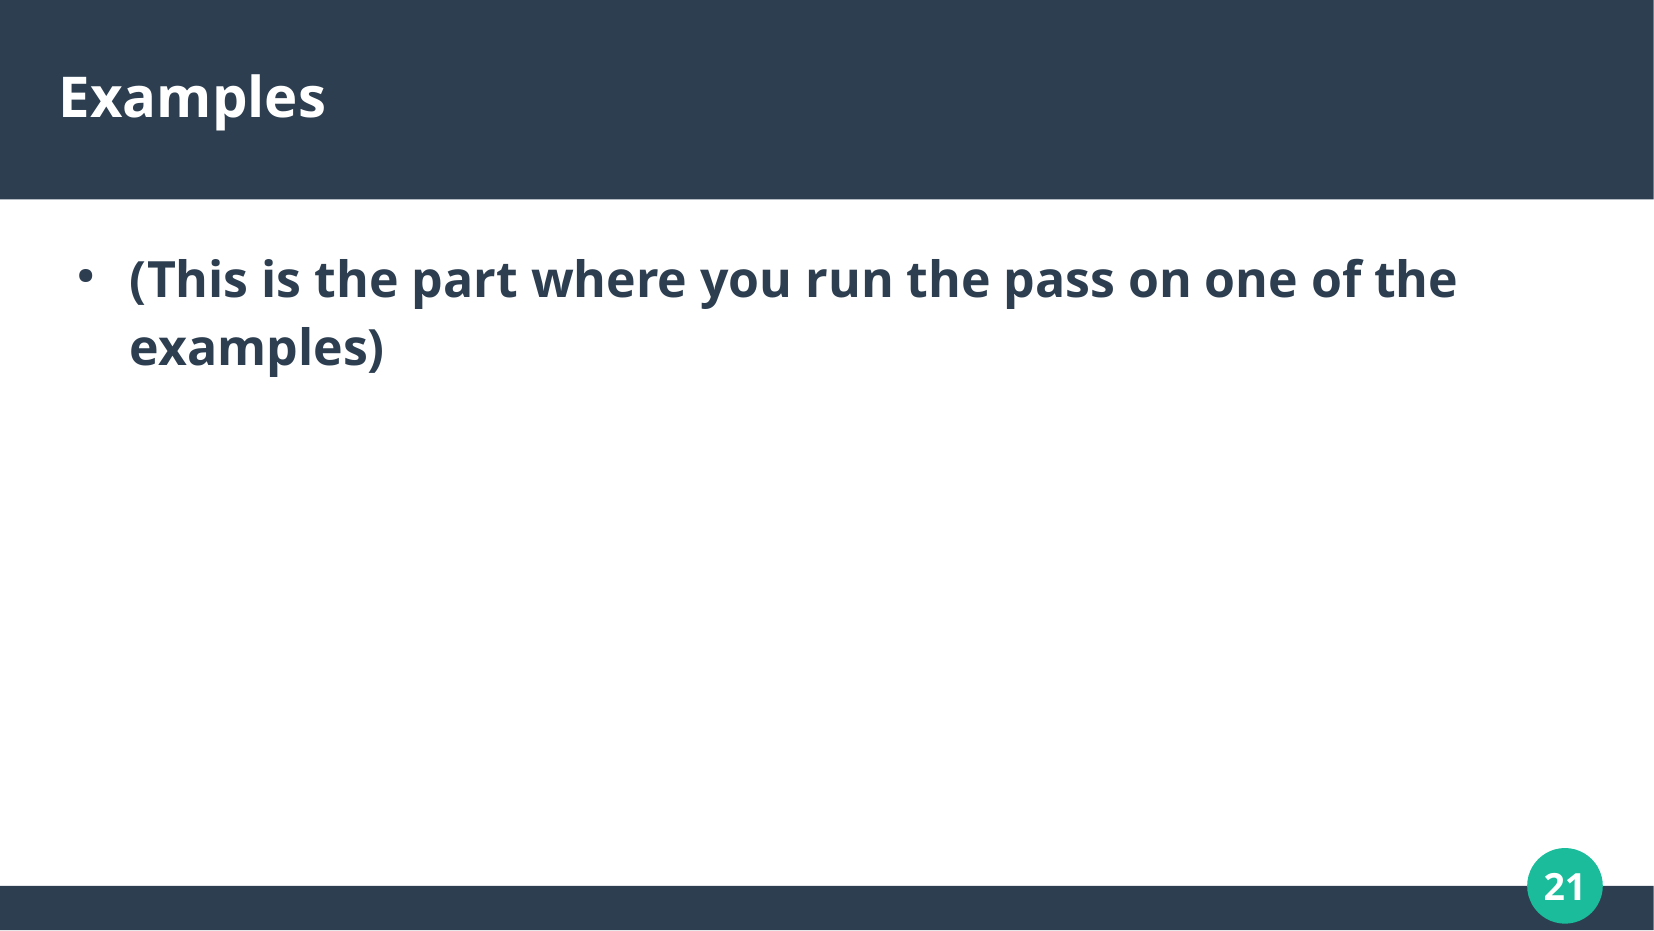

# Examples
(This is the part where you run the pass on one of the examples)